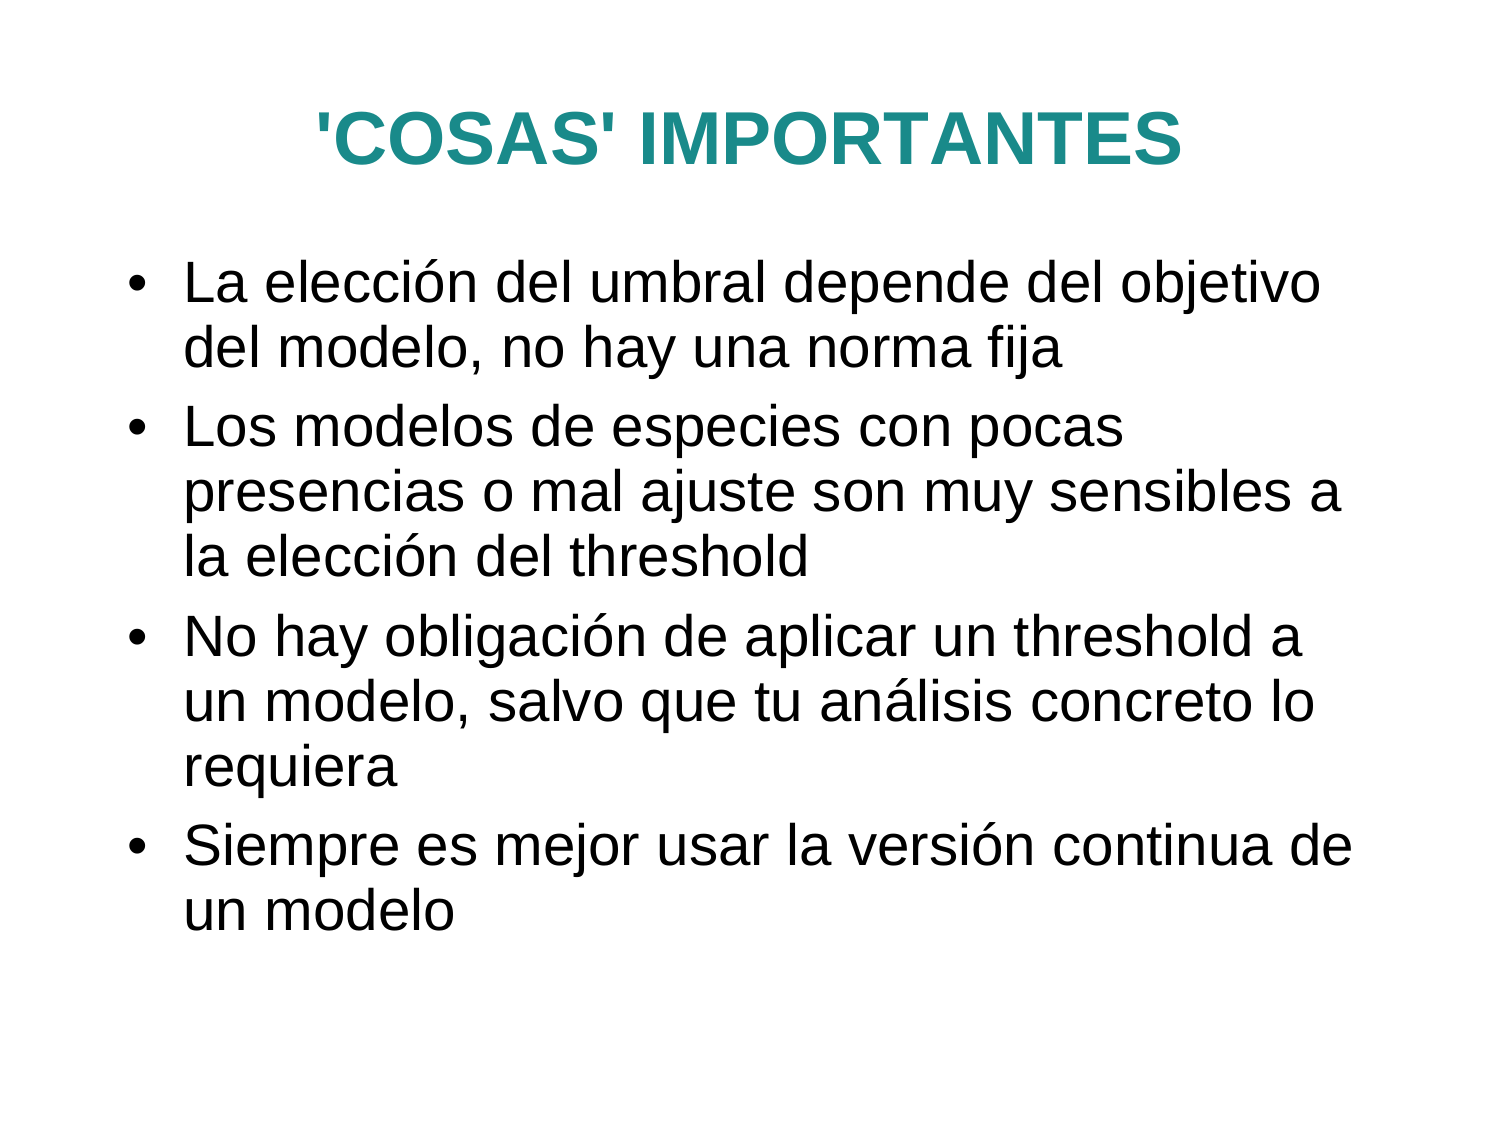

# 'COSAS' IMPORTANTES
La elección del umbral depende del objetivo del modelo, no hay una norma fija
Los modelos de especies con pocas presencias o mal ajuste son muy sensibles a la elección del threshold
No hay obligación de aplicar un threshold a un modelo, salvo que tu análisis concreto lo requiera
Siempre es mejor usar la versión continua de un modelo